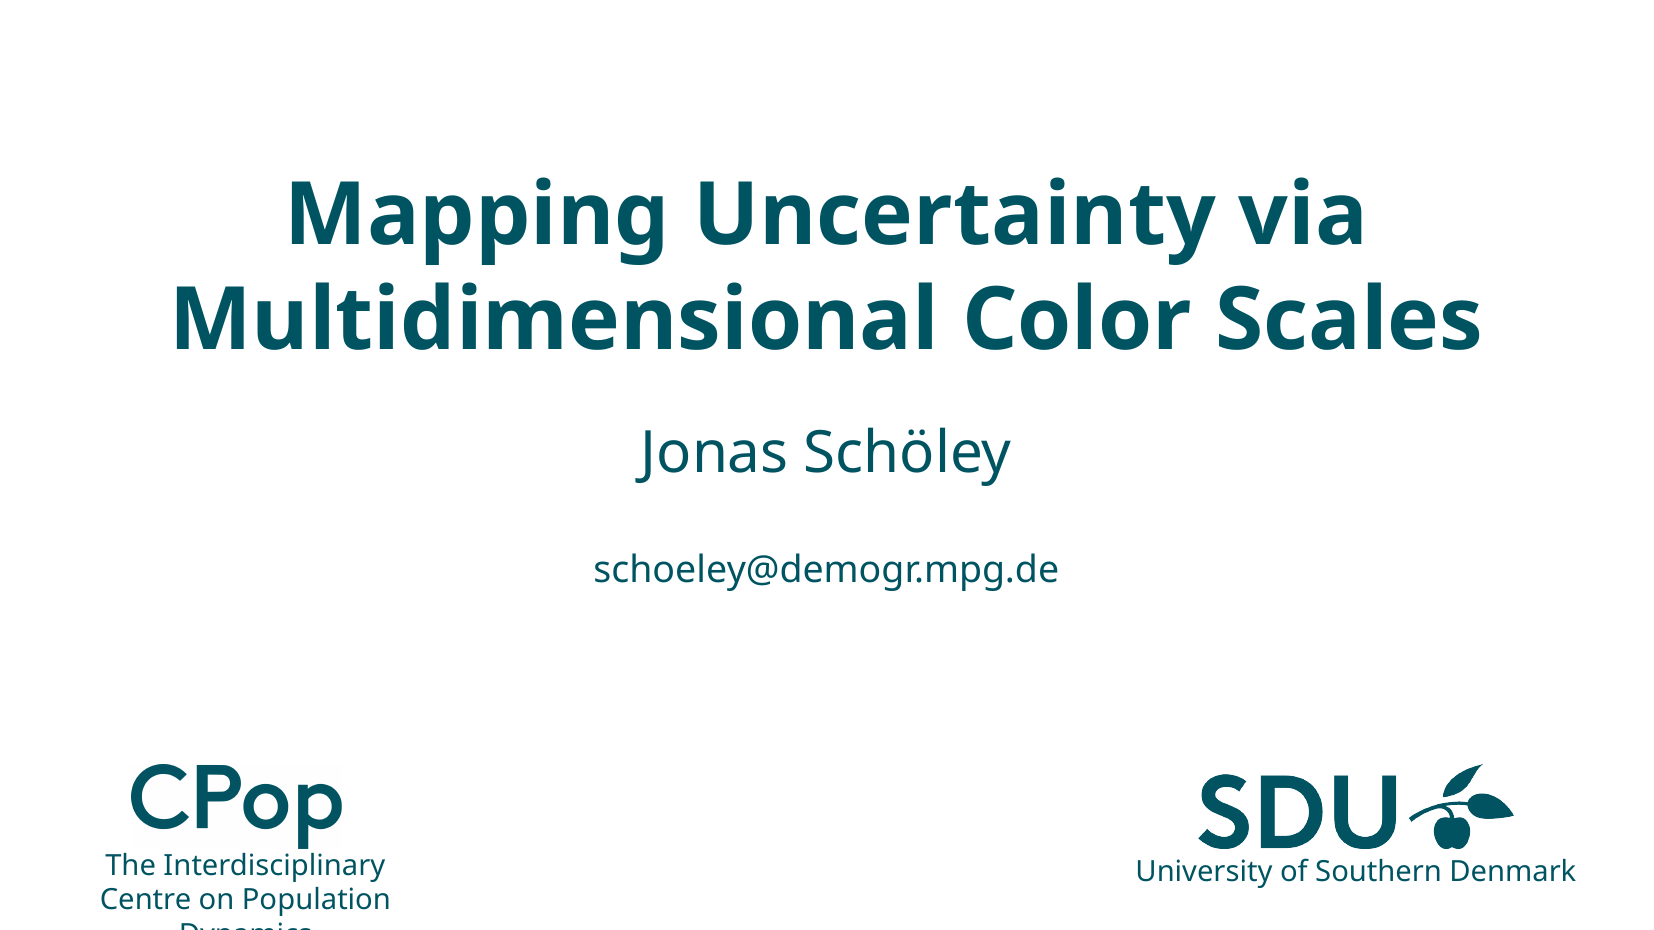

# Mapping Uncertainty via Multidimensional Color Scales
Jonas Schöley
schoeley@demogr.mpg.de
The Interdisciplinary Centre on Population Dynamics
University of Southern Denmark